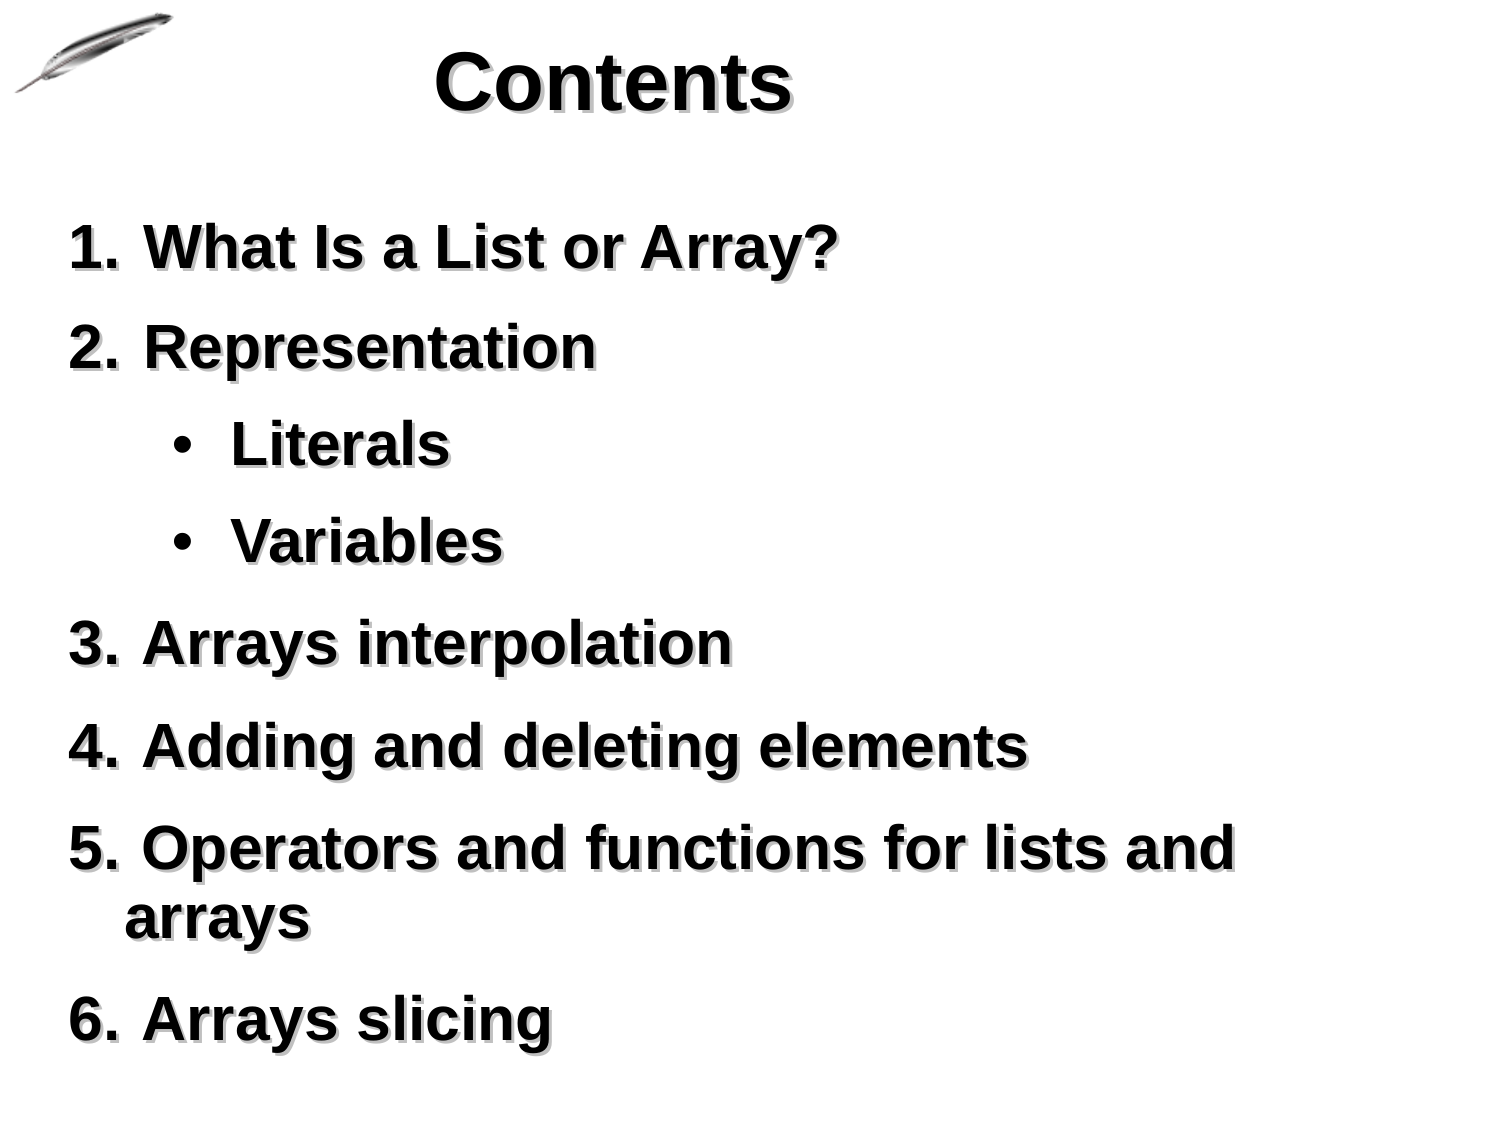

# Contents
What Is a List or Array?
Representation
Literals
Variables
 Arrays interpolation
 Adding and deleting elements
 Operators and functions for lists and arrays
 Arrays slicing